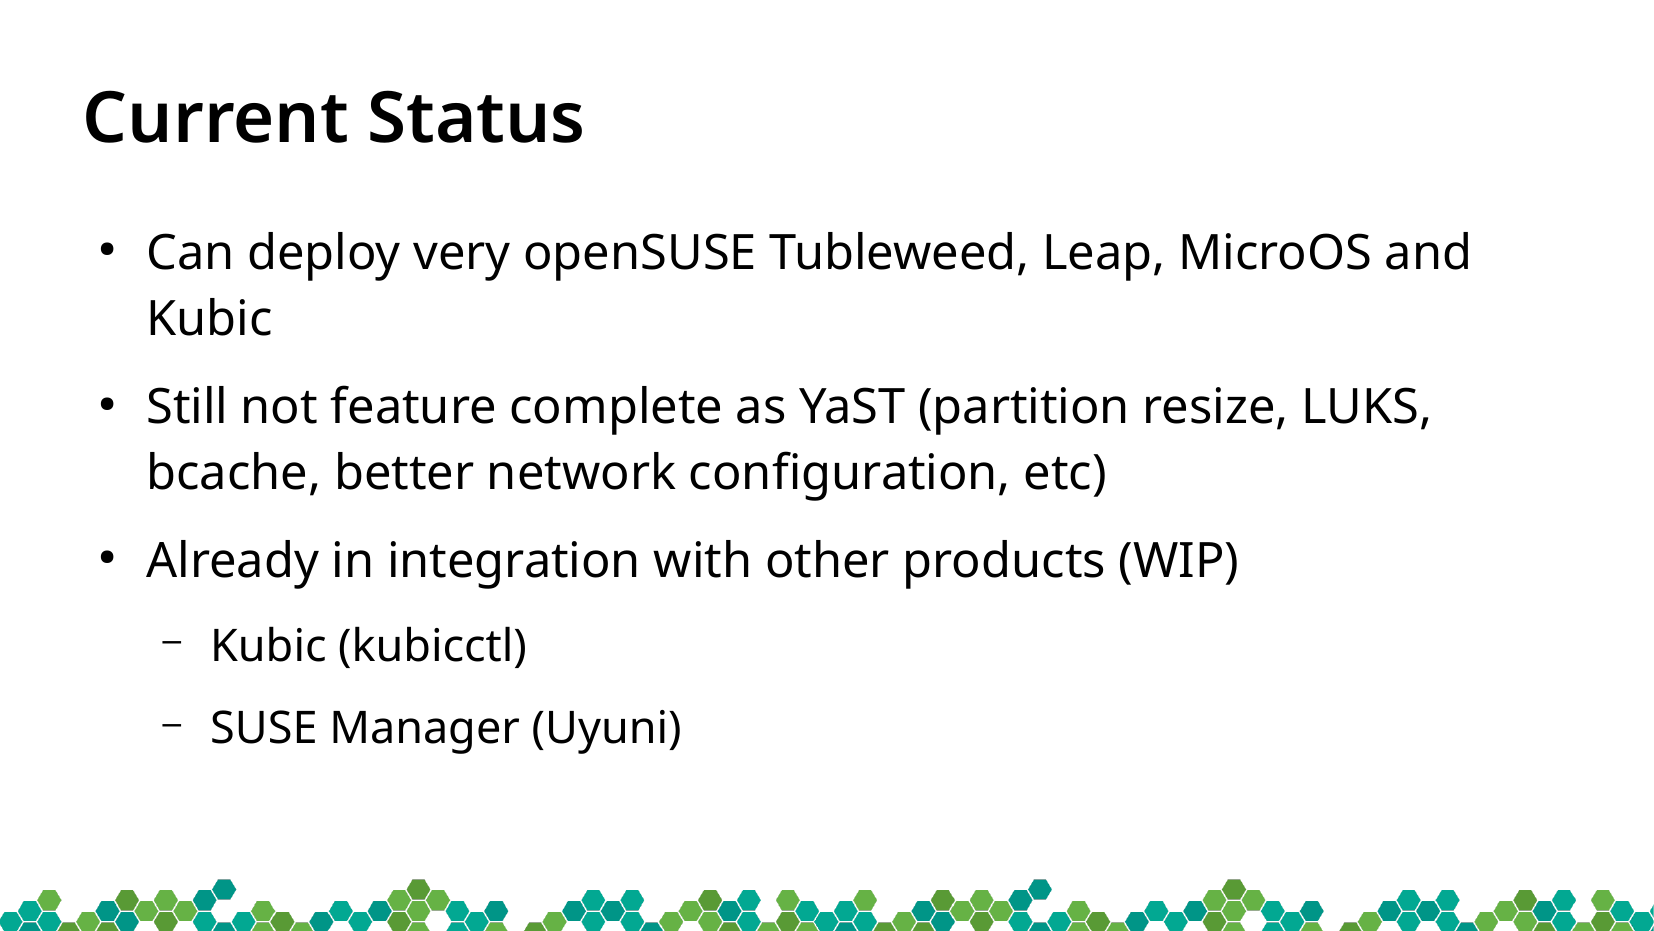

# Current Status
Can deploy very openSUSE Tubleweed, Leap, MicroOS and Kubic
Still not feature complete as YaST (partition resize, LUKS, bcache, better network configuration, etc)
Already in integration with other products (WIP)
Kubic (kubicctl)
SUSE Manager (Uyuni)